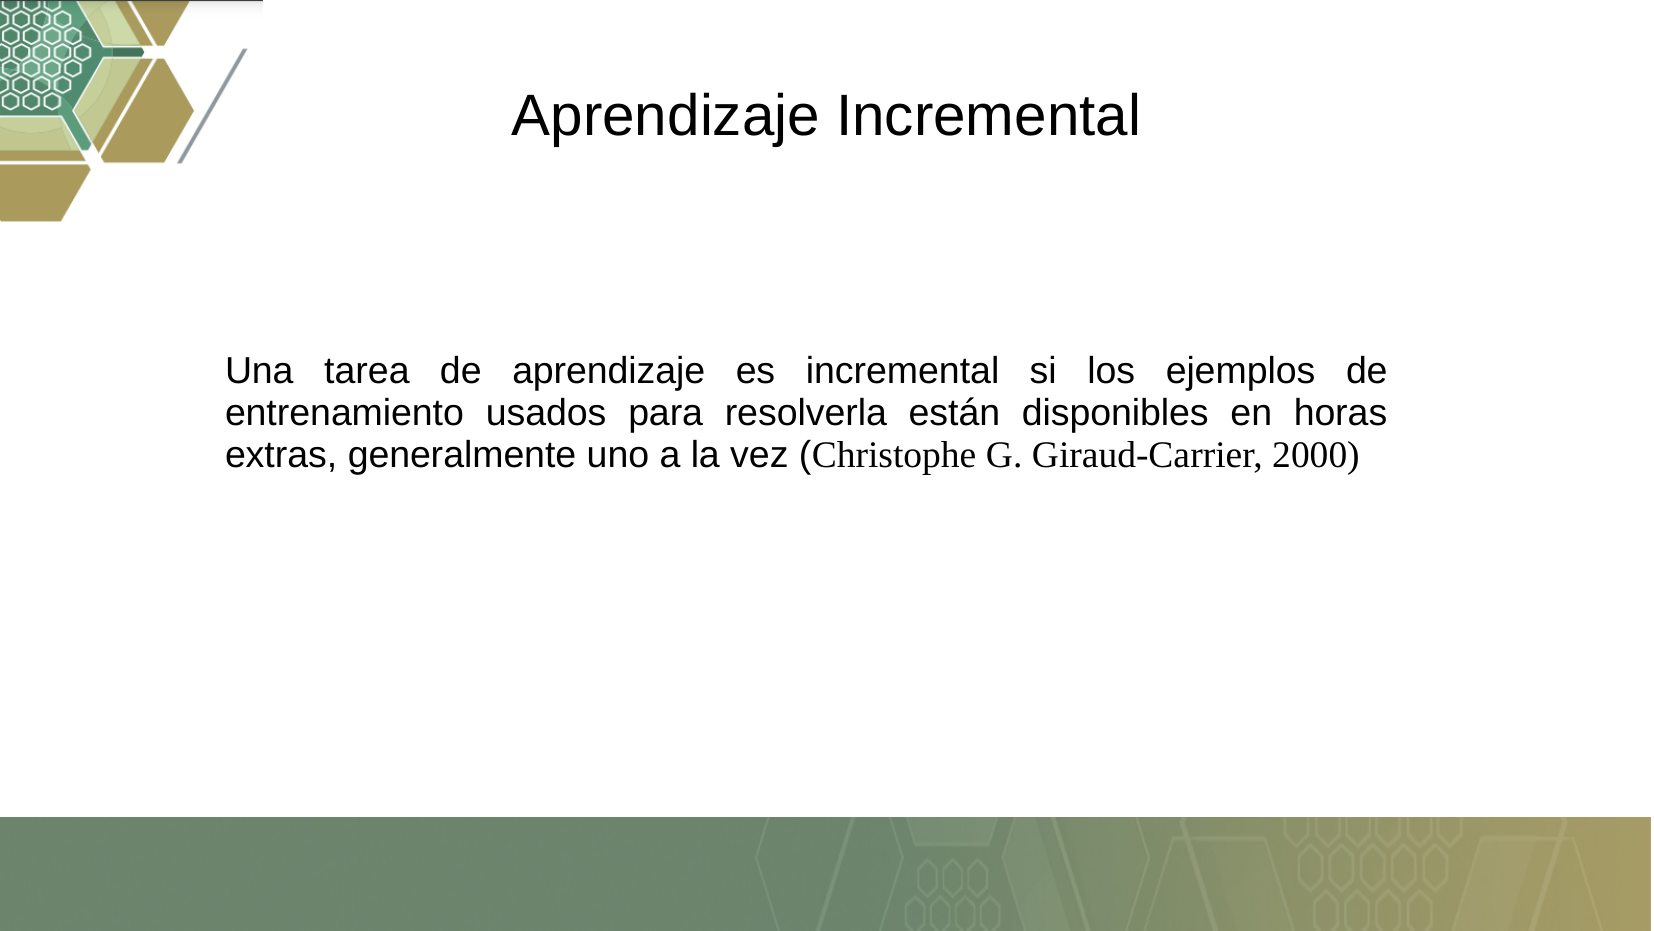

Aprendizaje Incremental
# Una tarea de aprendizaje es incremental si los ejemplos de entrenamiento usados para resolverla están disponibles en horas extras, generalmente uno a la vez (Christophe G. Giraud-Carrier, 2000)